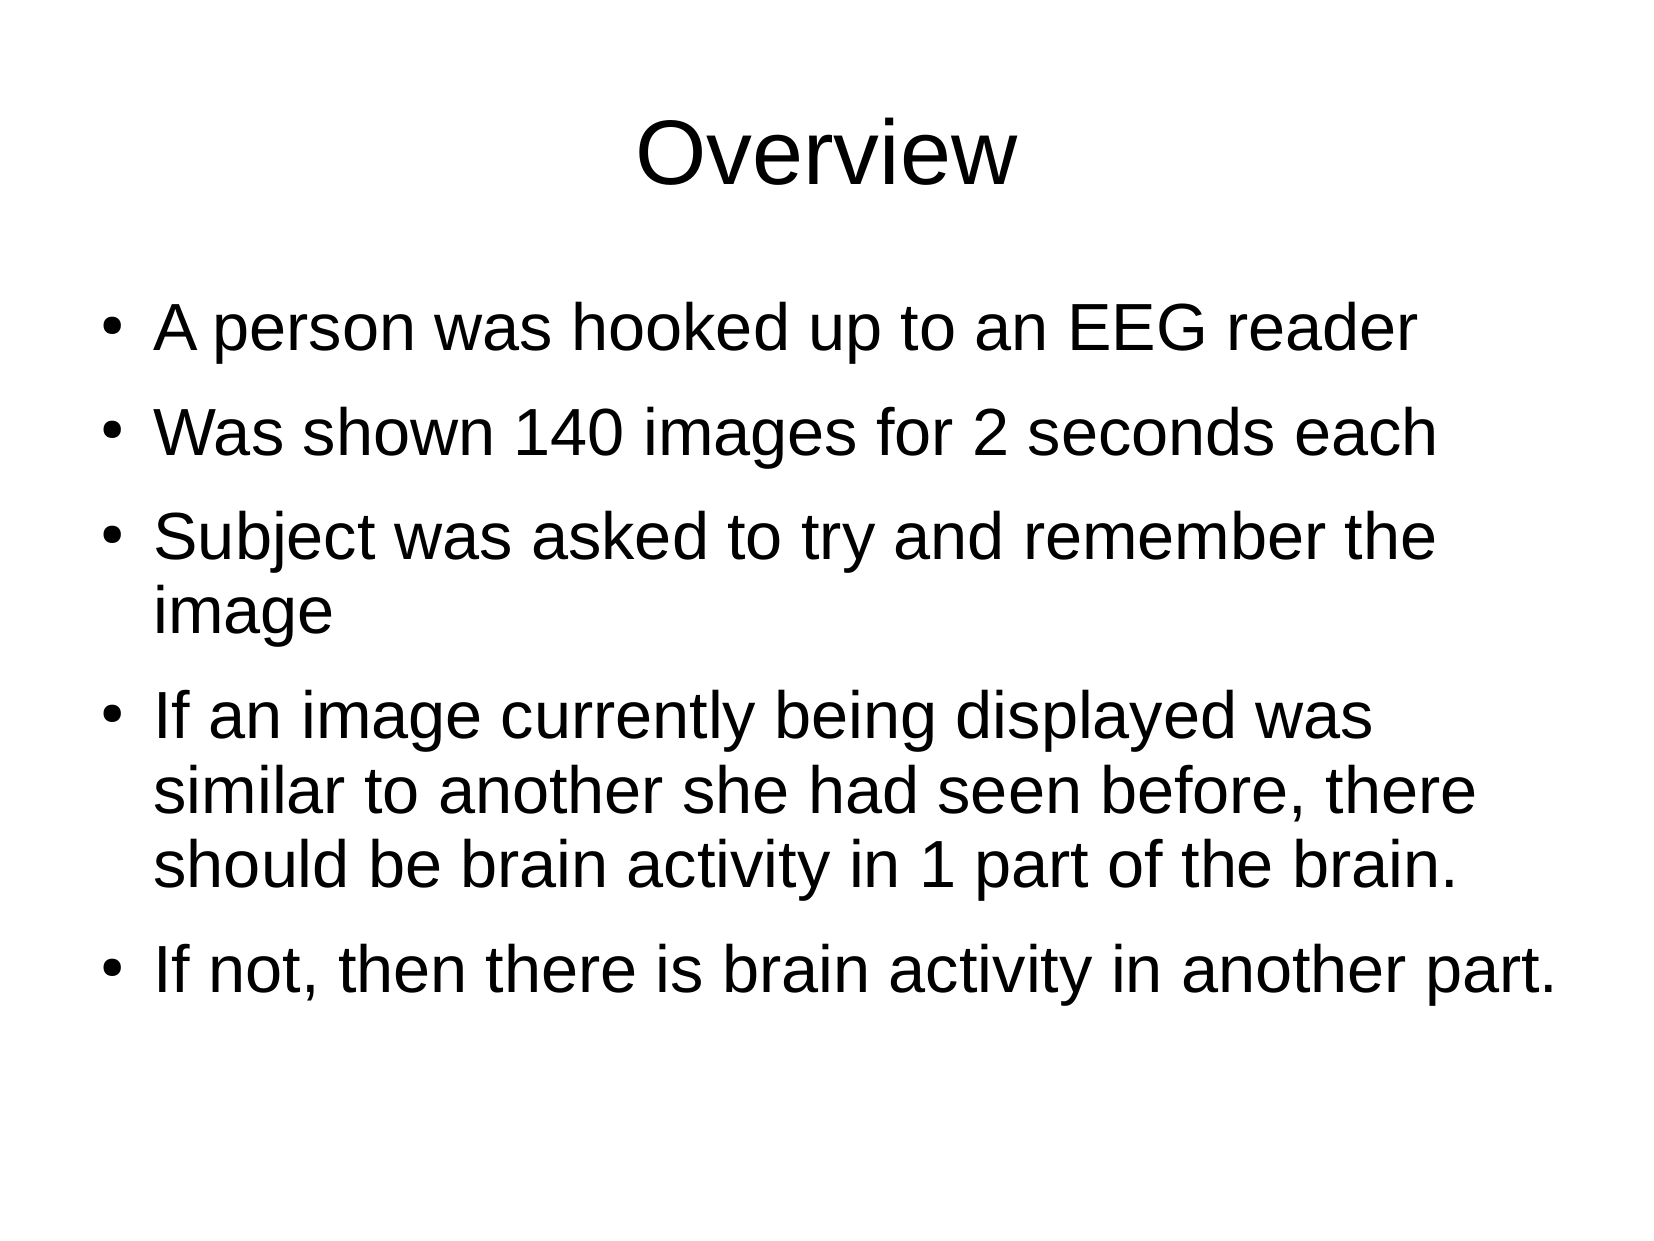

# Overview
A person was hooked up to an EEG reader
Was shown 140 images for 2 seconds each
Subject was asked to try and remember the image
If an image currently being displayed was similar to another she had seen before, there should be brain activity in 1 part of the brain.
If not, then there is brain activity in another part.